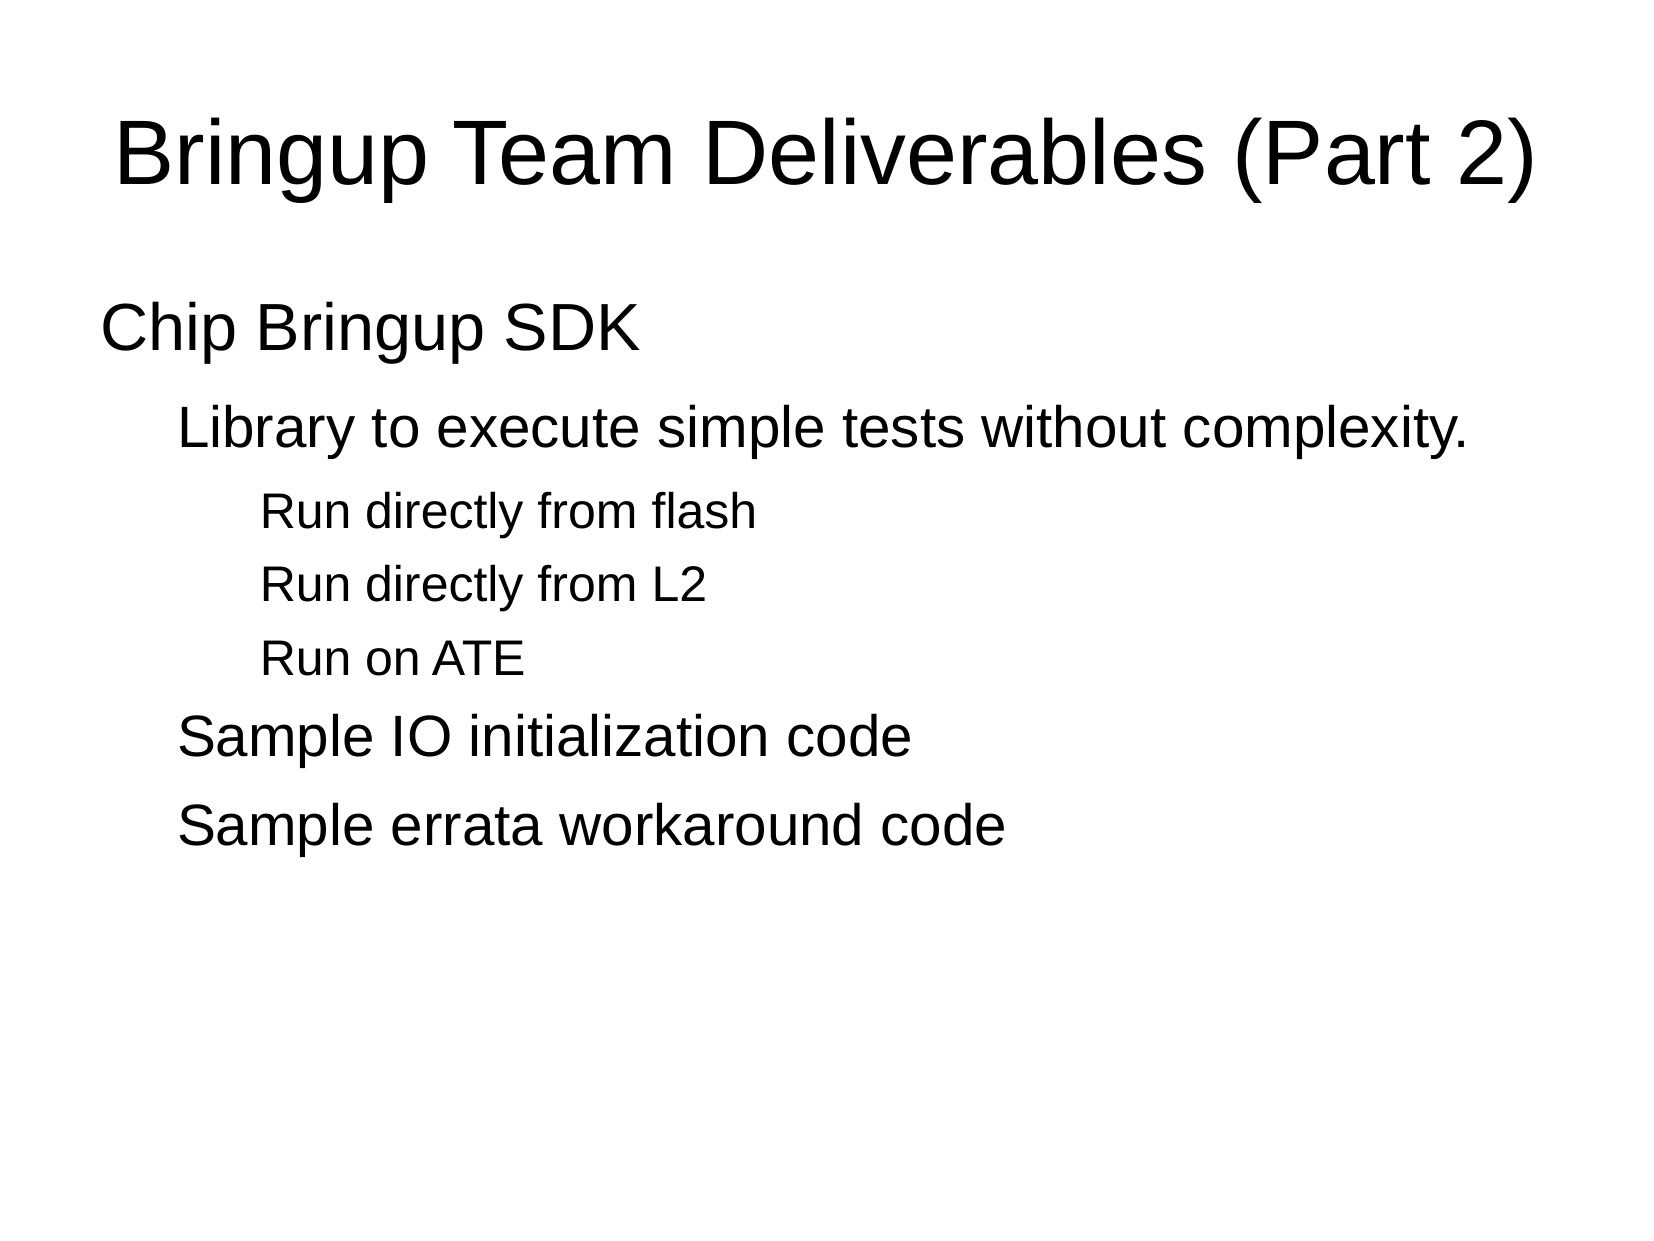

# Bringup Team Deliverables (Part 2)
Chip Bringup SDK
Library to execute simple tests without complexity.
Run directly from flash
Run directly from L2
Run on ATE
Sample IO initialization code
Sample errata workaround code